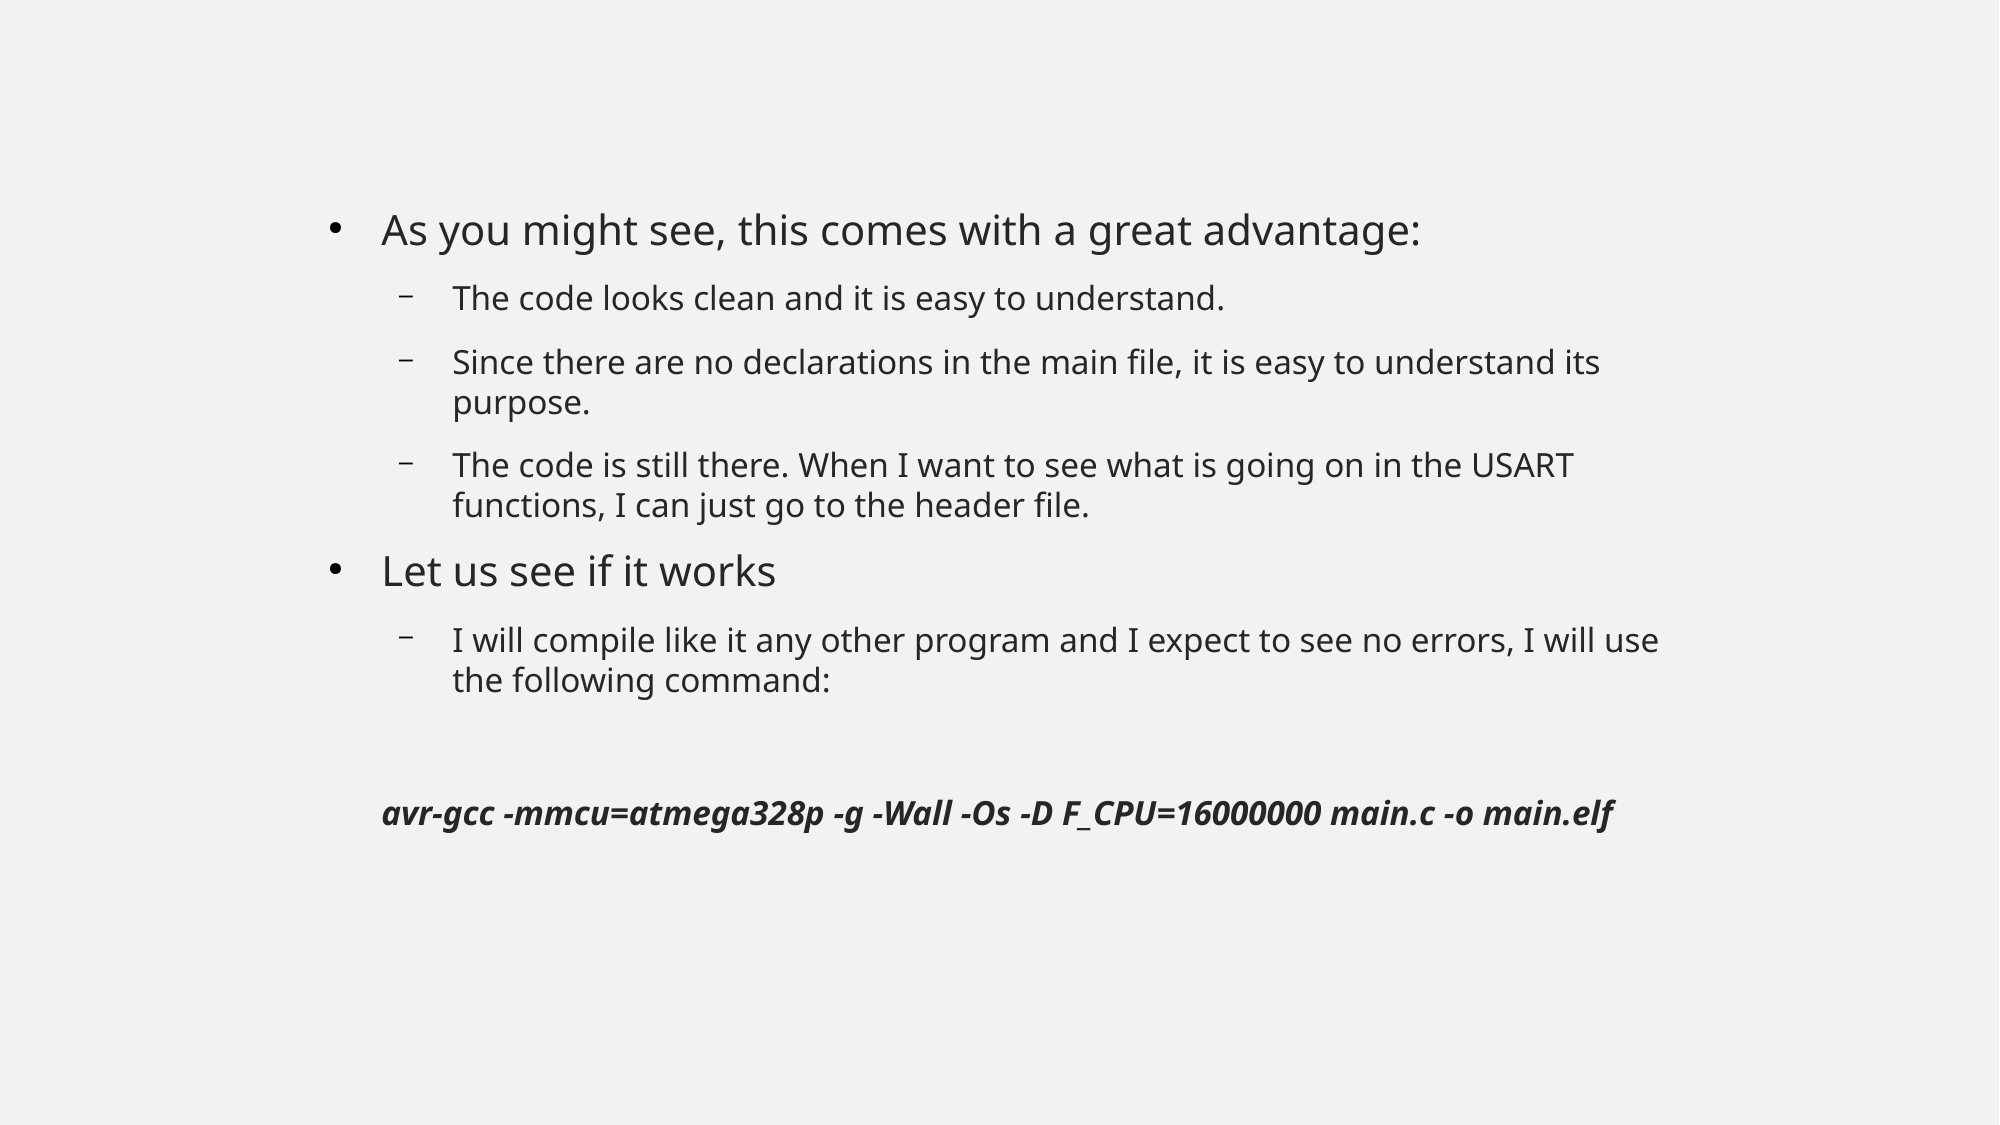

# As you might see, this comes with a great advantage:
The code looks clean and it is easy to understand.
Since there are no declarations in the main file, it is easy to understand its purpose.
The code is still there. When I want to see what is going on in the USART functions, I can just go to the header file.
Let us see if it works
I will compile like it any other program and I expect to see no errors, I will use the following command:
avr-gcc -mmcu=atmega328p -g -Wall -Os -D F_CPU=16000000 main.c -o main.elf